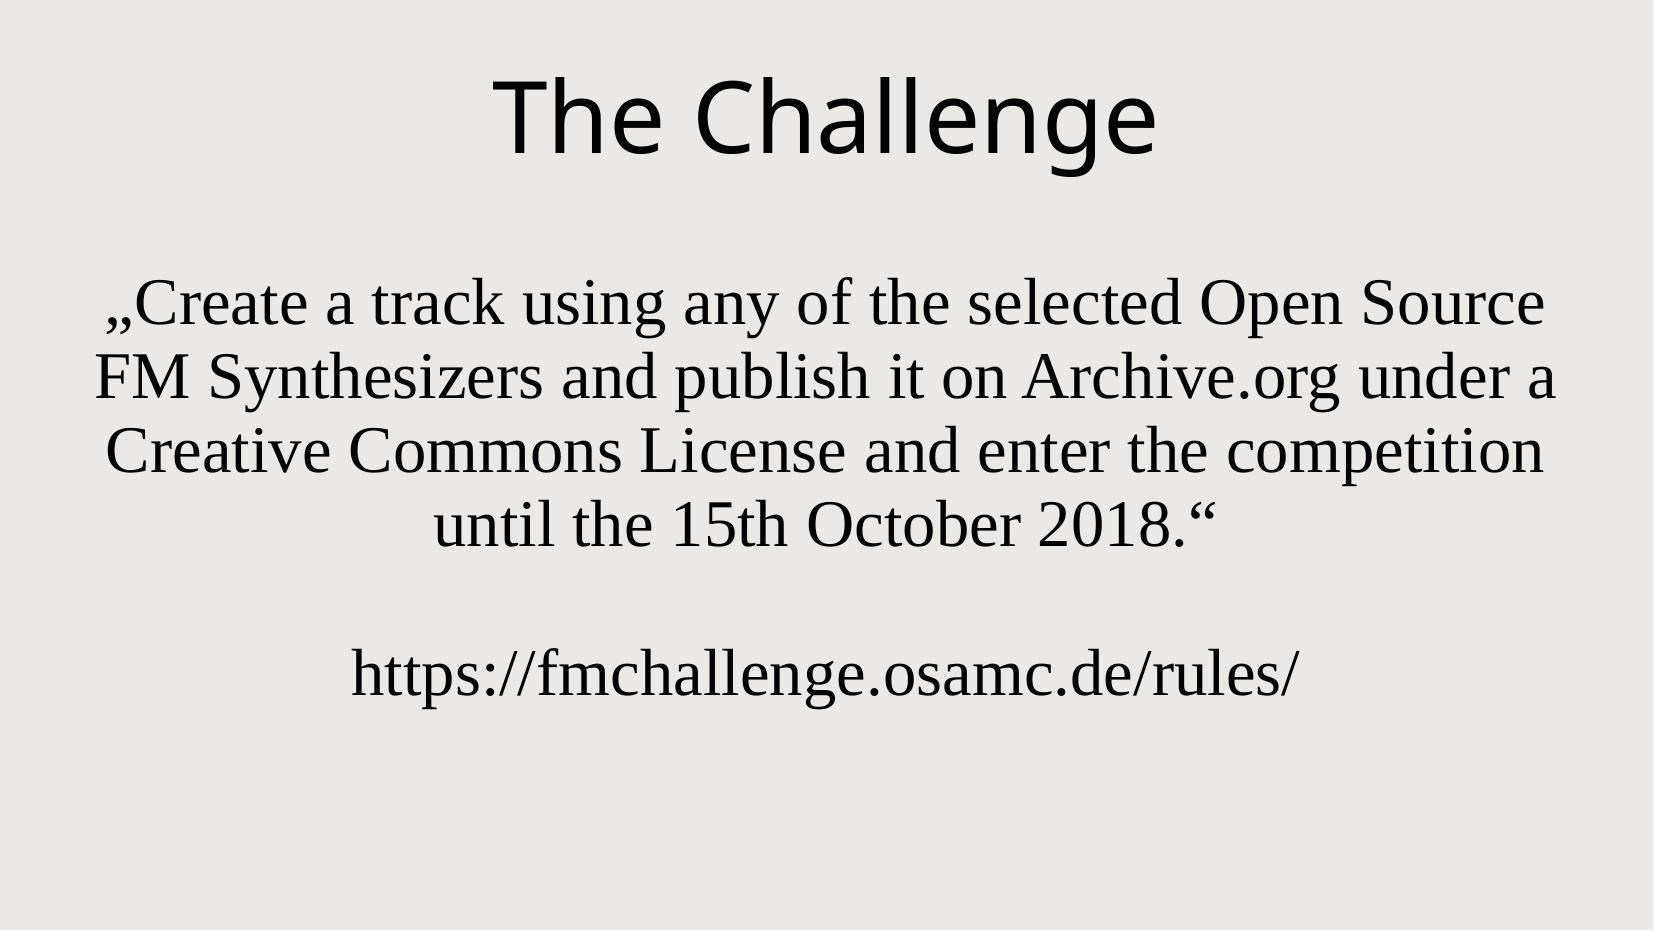

The Challenge
# „Create a track using any of the selected Open Source FM Synthesizers and publish it on Archive.org under a Creative Commons License and enter the competition until the 15th October 2018.“
https://fmchallenge.osamc.de/rules/